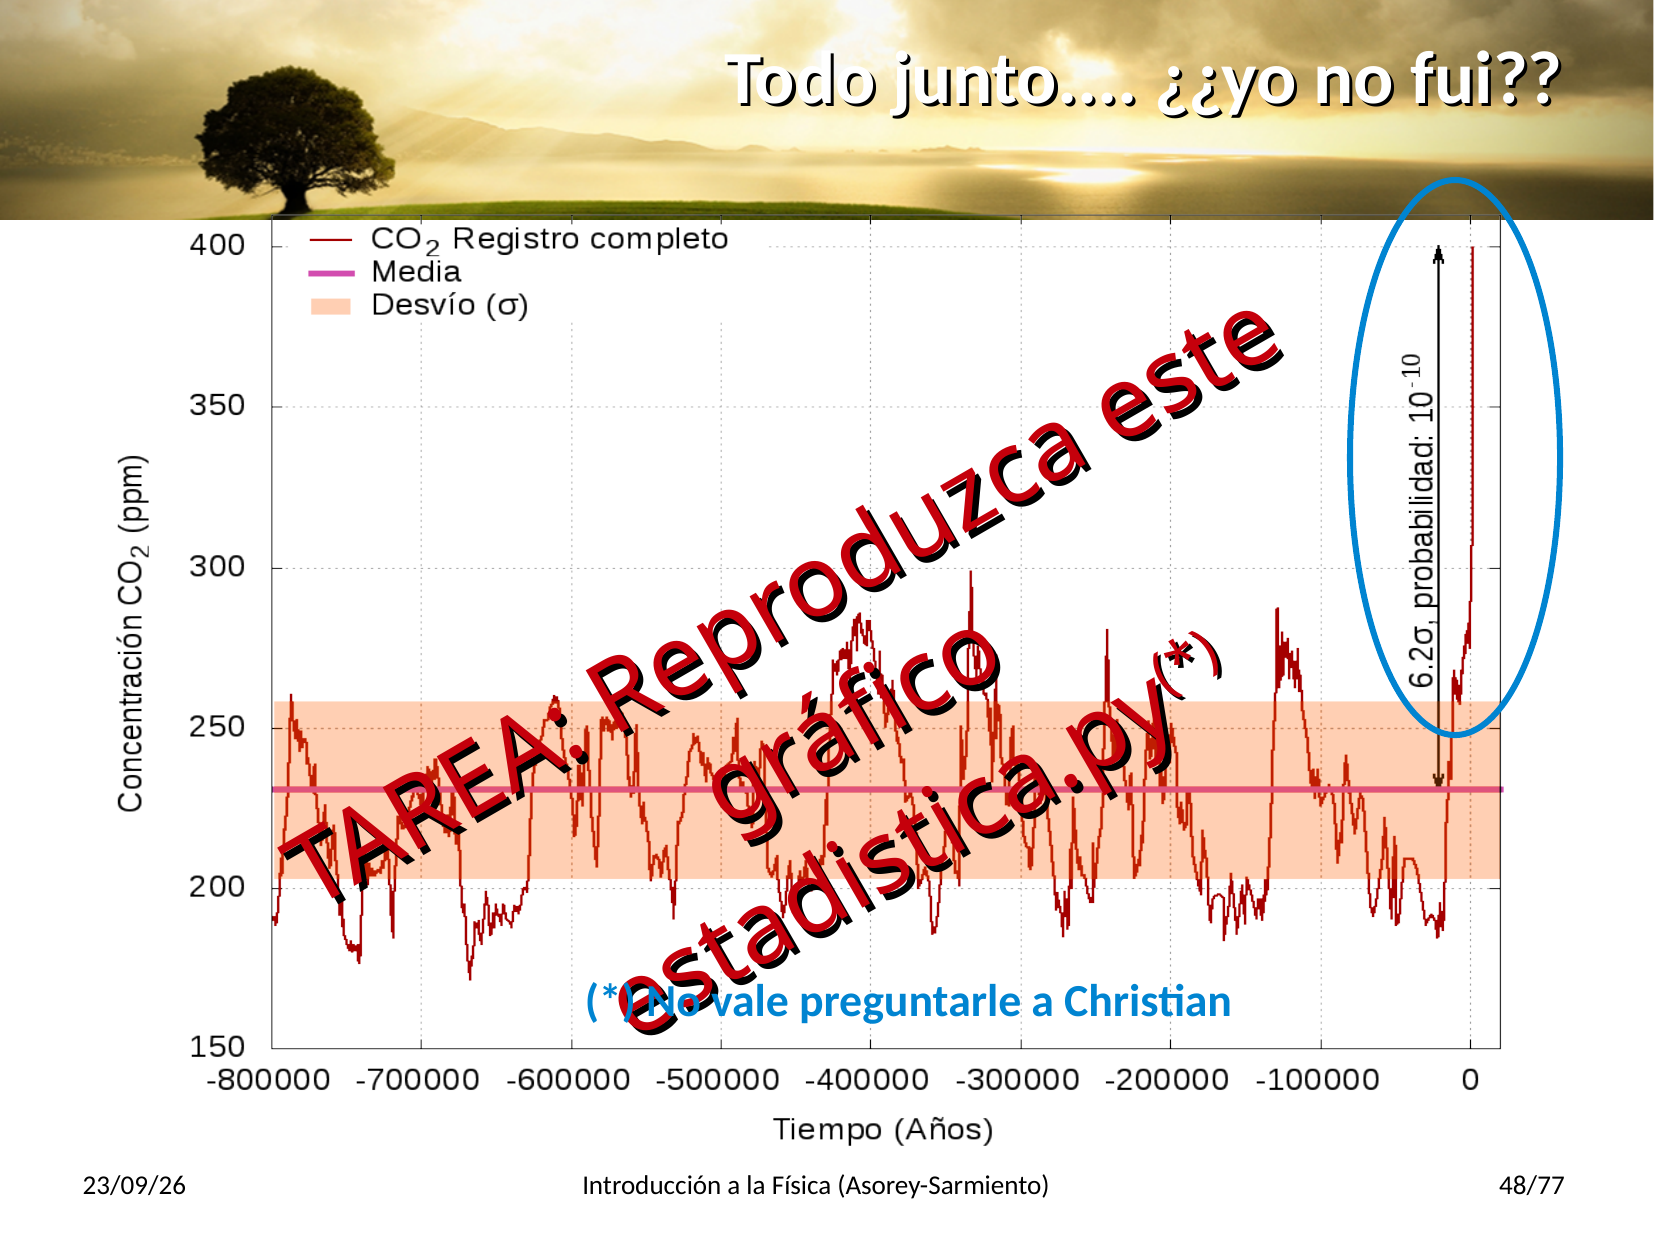

# Todo junto.... ¿¿yo no fui??
TAREA: Reproduzca este gráfico
estadistica.py(*)
(*) No vale preguntarle a Christian
Introducción a la Física (Asorey-Sarmiento)
48